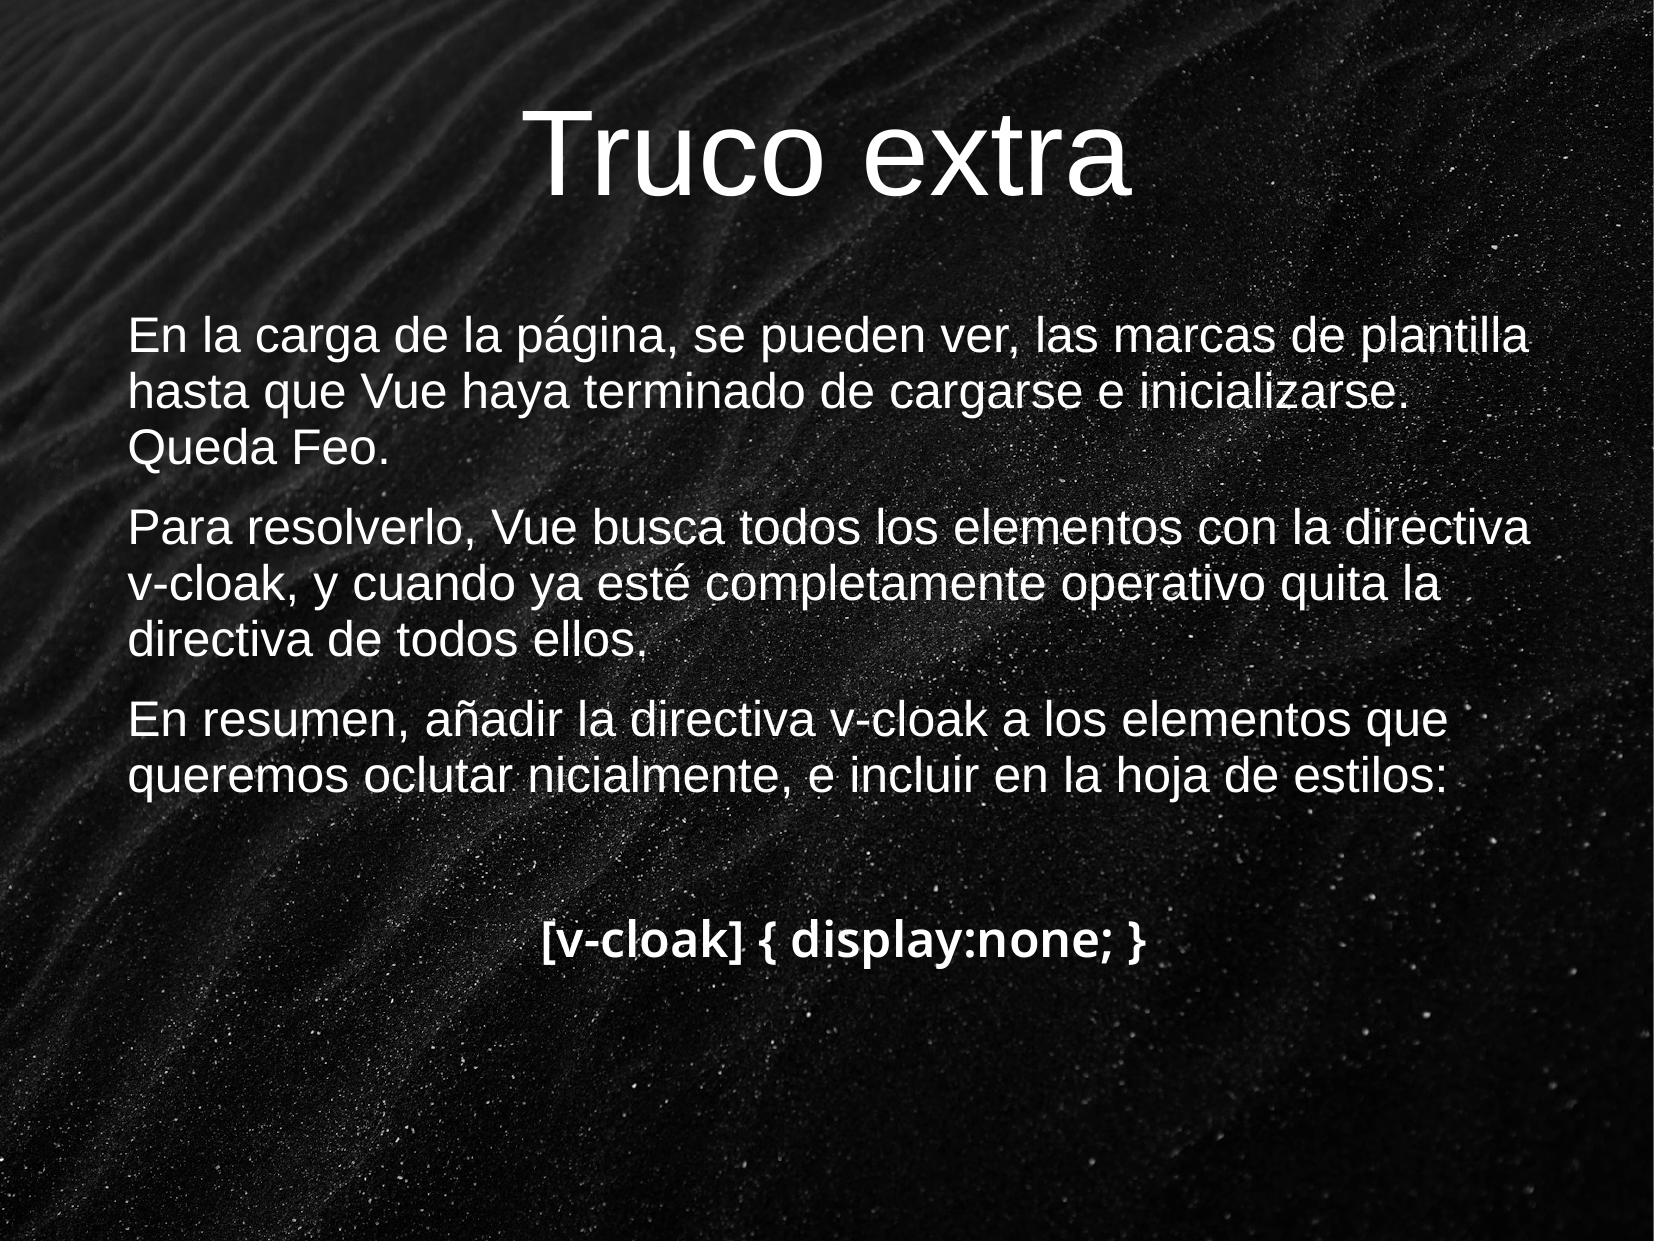

# Truco extra
En la carga de la página, se pueden ver, las marcas de plantilla hasta que Vue haya terminado de cargarse e inicializarse. Queda Feo.
Para resolverlo, Vue busca todos los elementos con la directiva v-cloak, y cuando ya esté completamente operativo quita la directiva de todos ellos.
En resumen, añadir la directiva v-cloak a los elementos que queremos oclutar nicialmente, e incluir en la hoja de estilos:
[v-cloak] { display:none; }